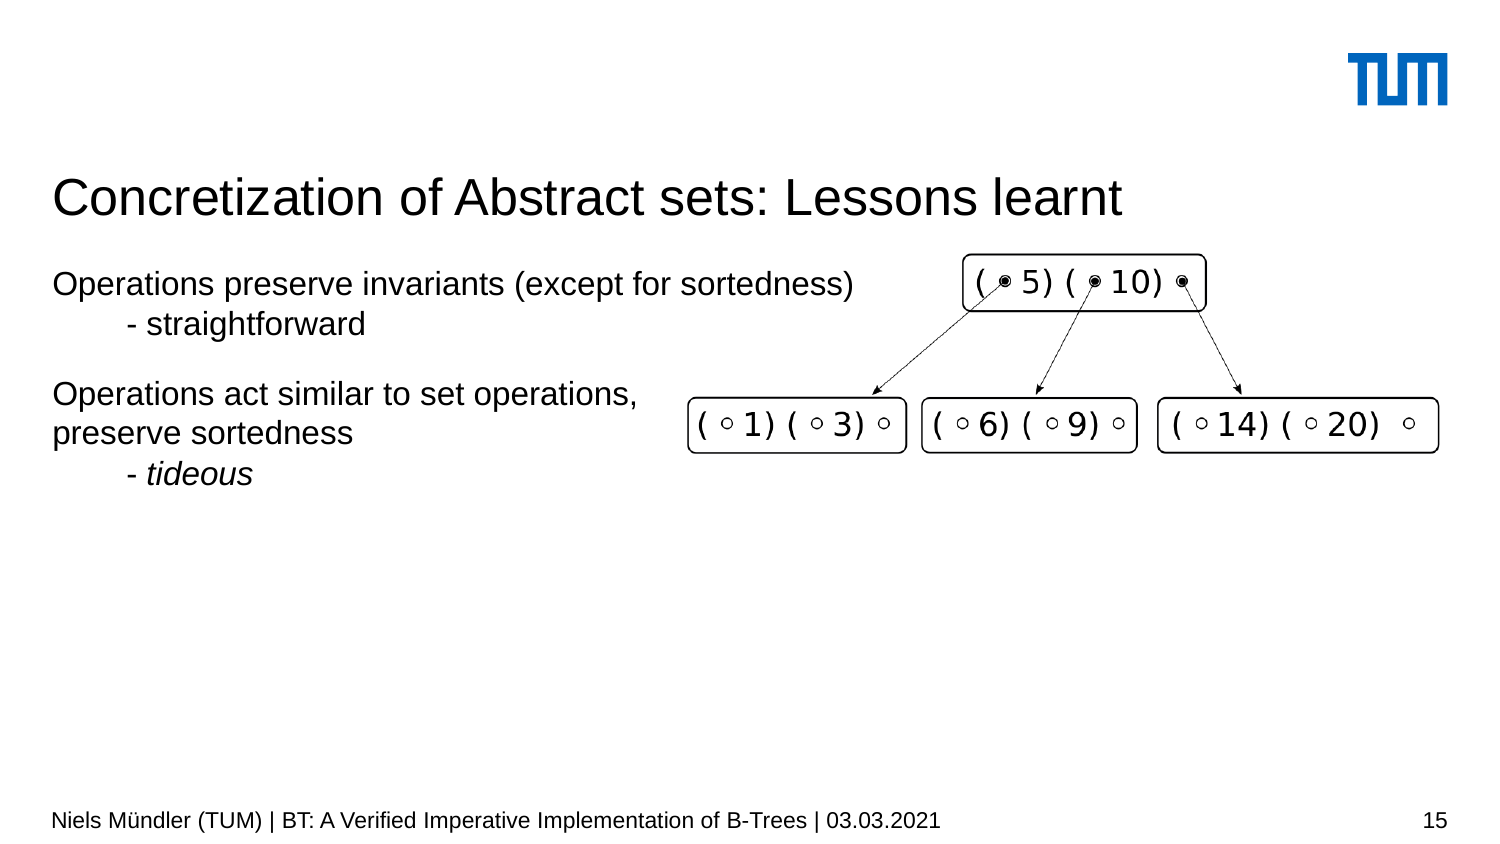

Concretization of Abstract sets: Lessons learnt
# Operations preserve invariants (except for sortedness) - straightforward
Operations act similar to set operations,
preserve sortedness
	- tideous
Niels Mündler (TUM) | BT: A Verified Imperative Implementation of B-Trees
15